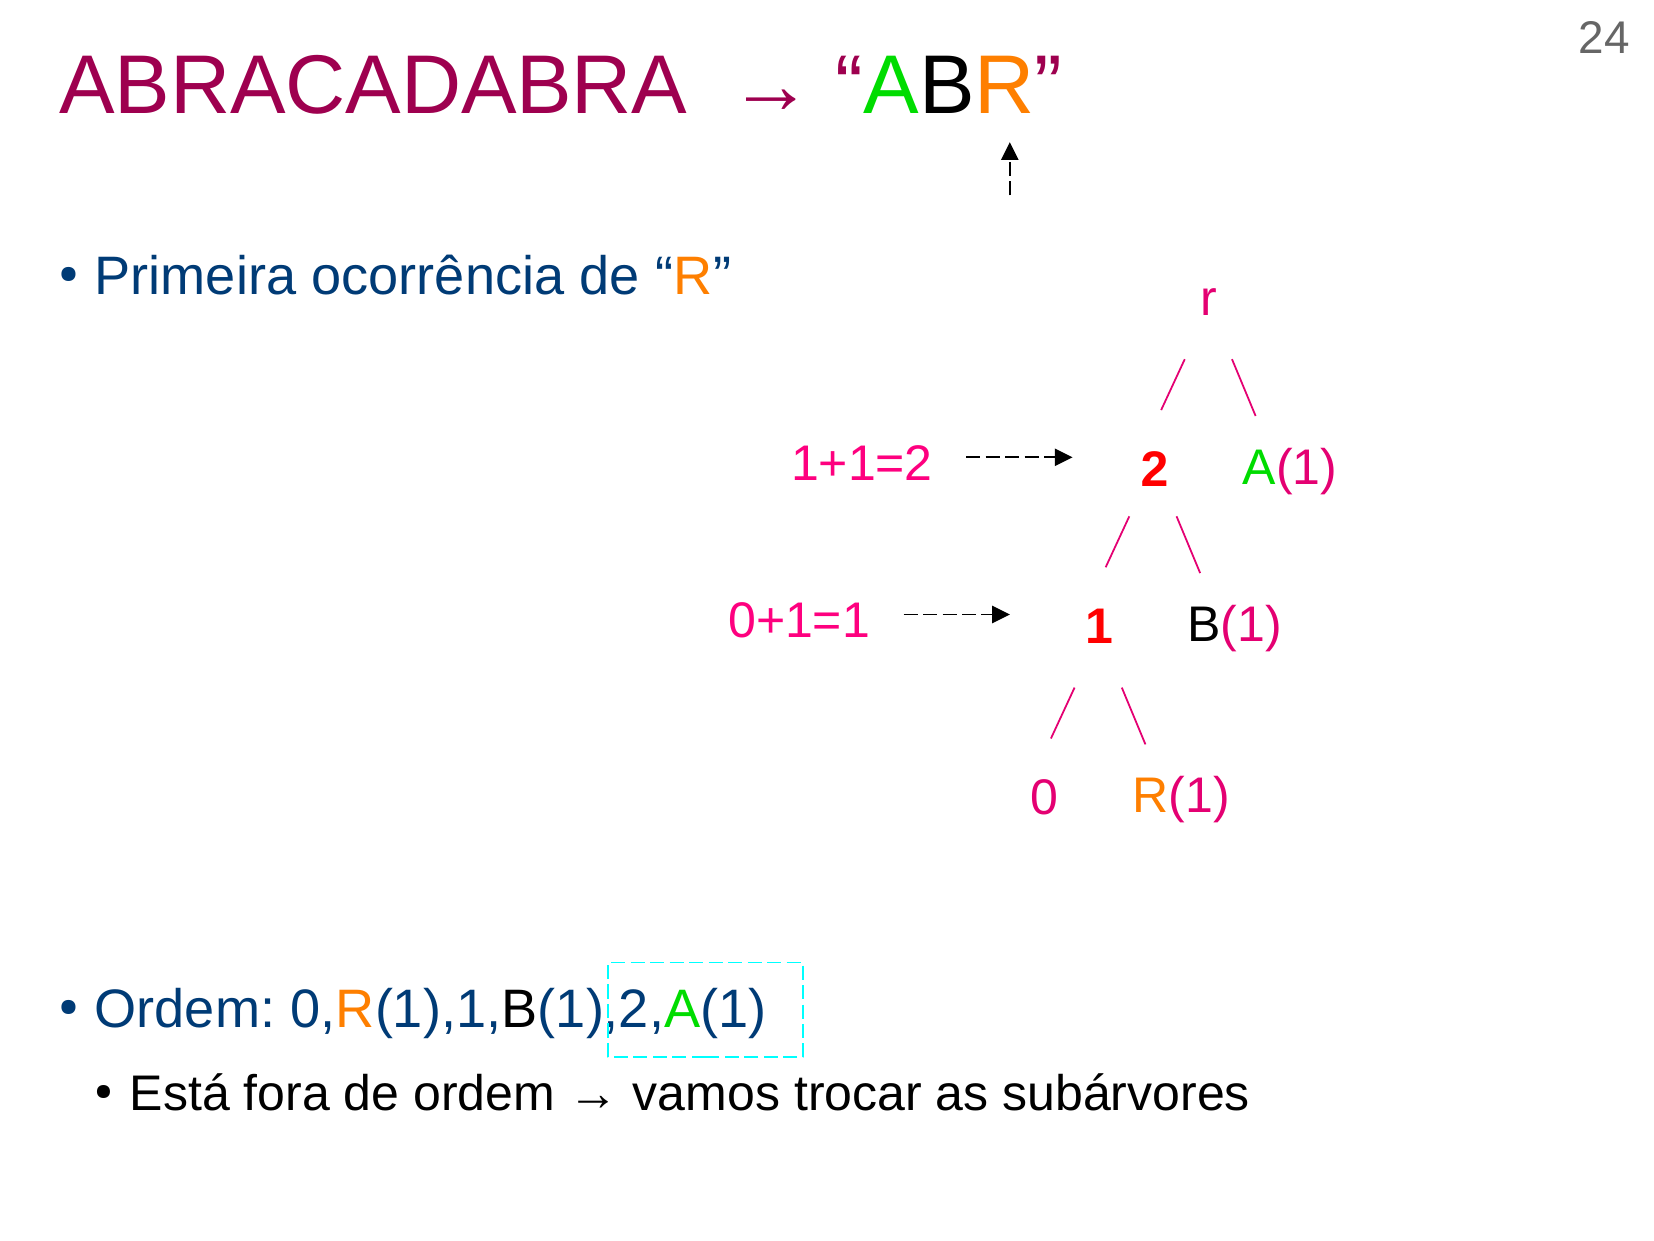

24
# ABRACADABRA → “ABR”
Primeira ocorrência de “R”
Ordem: 0,R(1),1,B(1),2,A(1)
Está fora de ordem → vamos trocar as subárvores
r
1+1=2
A(1)
2
0+1=1
B(1)
1
R(1)
0